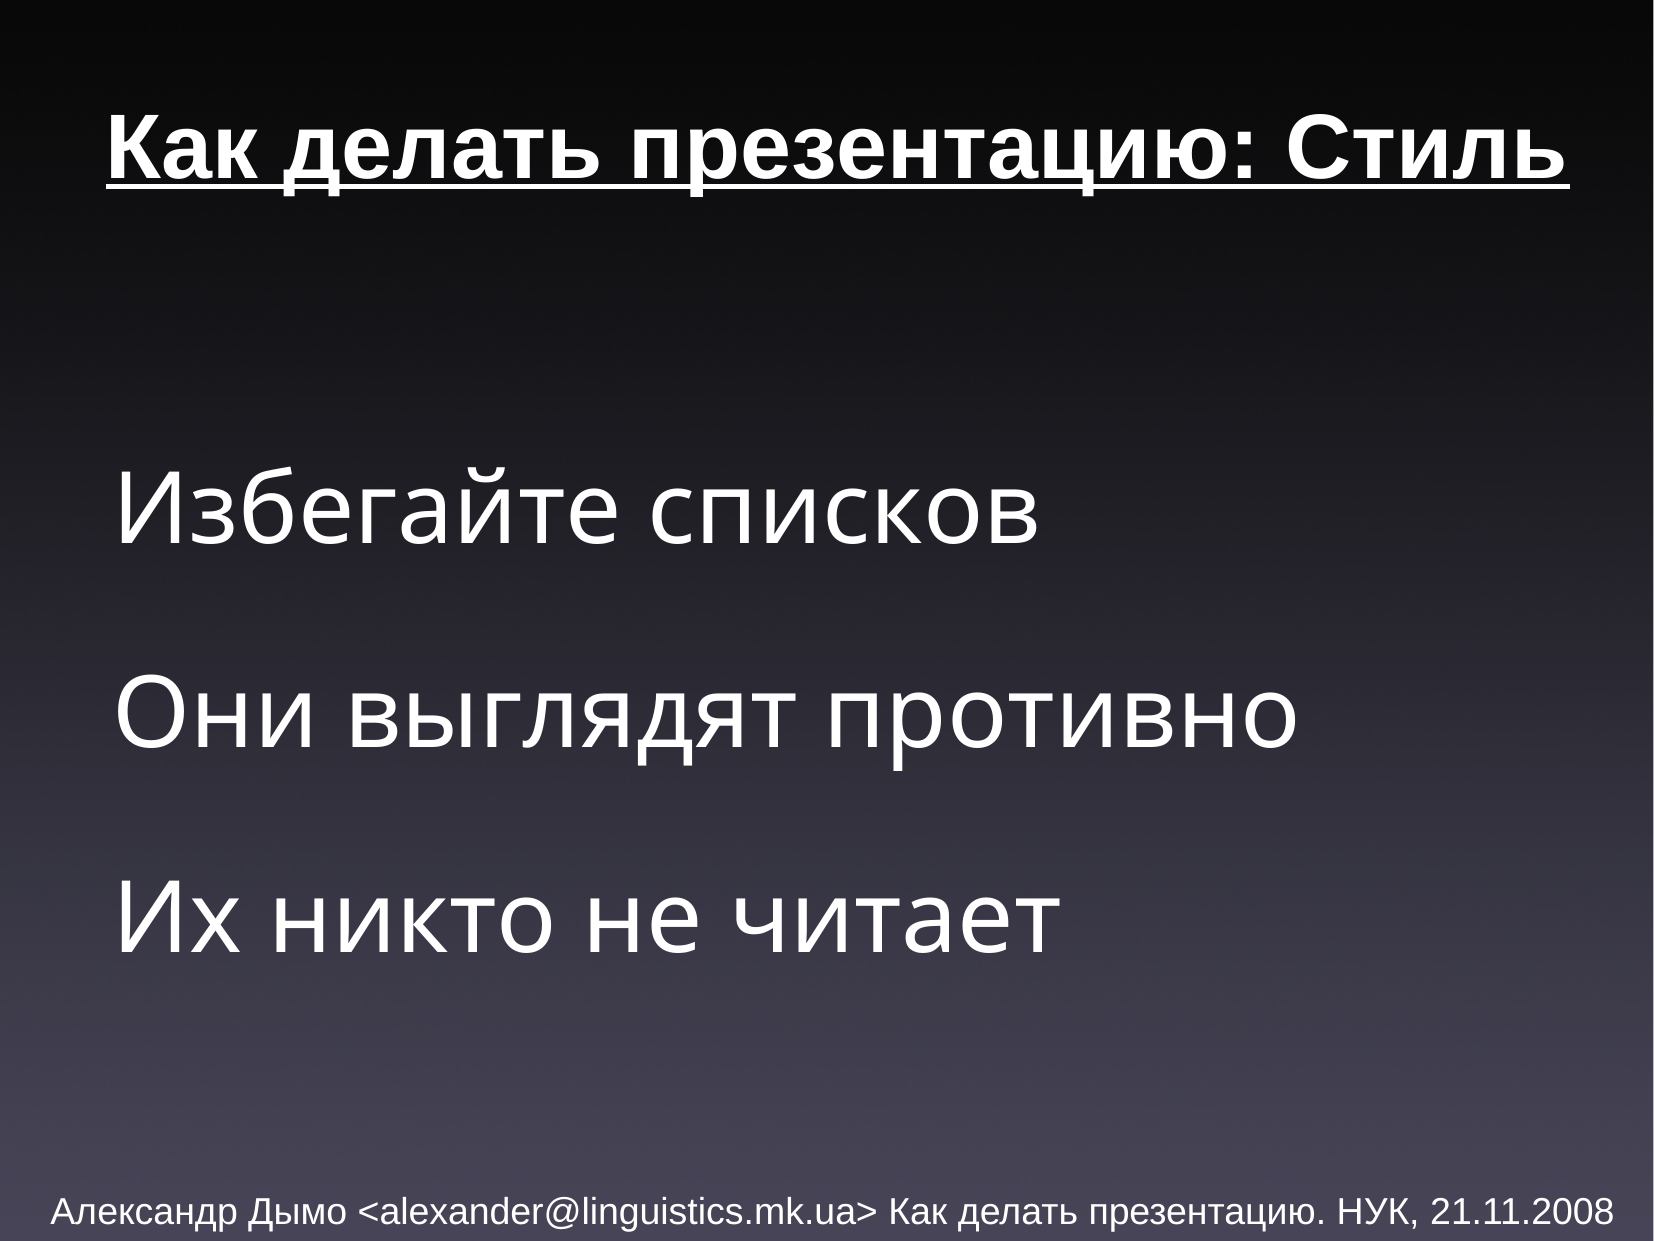

# Как делать презентацию: Стиль
 Избегайте списков
 Они выглядят противно
 Их никто не читает
Александр Дымо <alexander@linguistics.mk.ua> Как делать презентацию. НУК, 21.11.2008